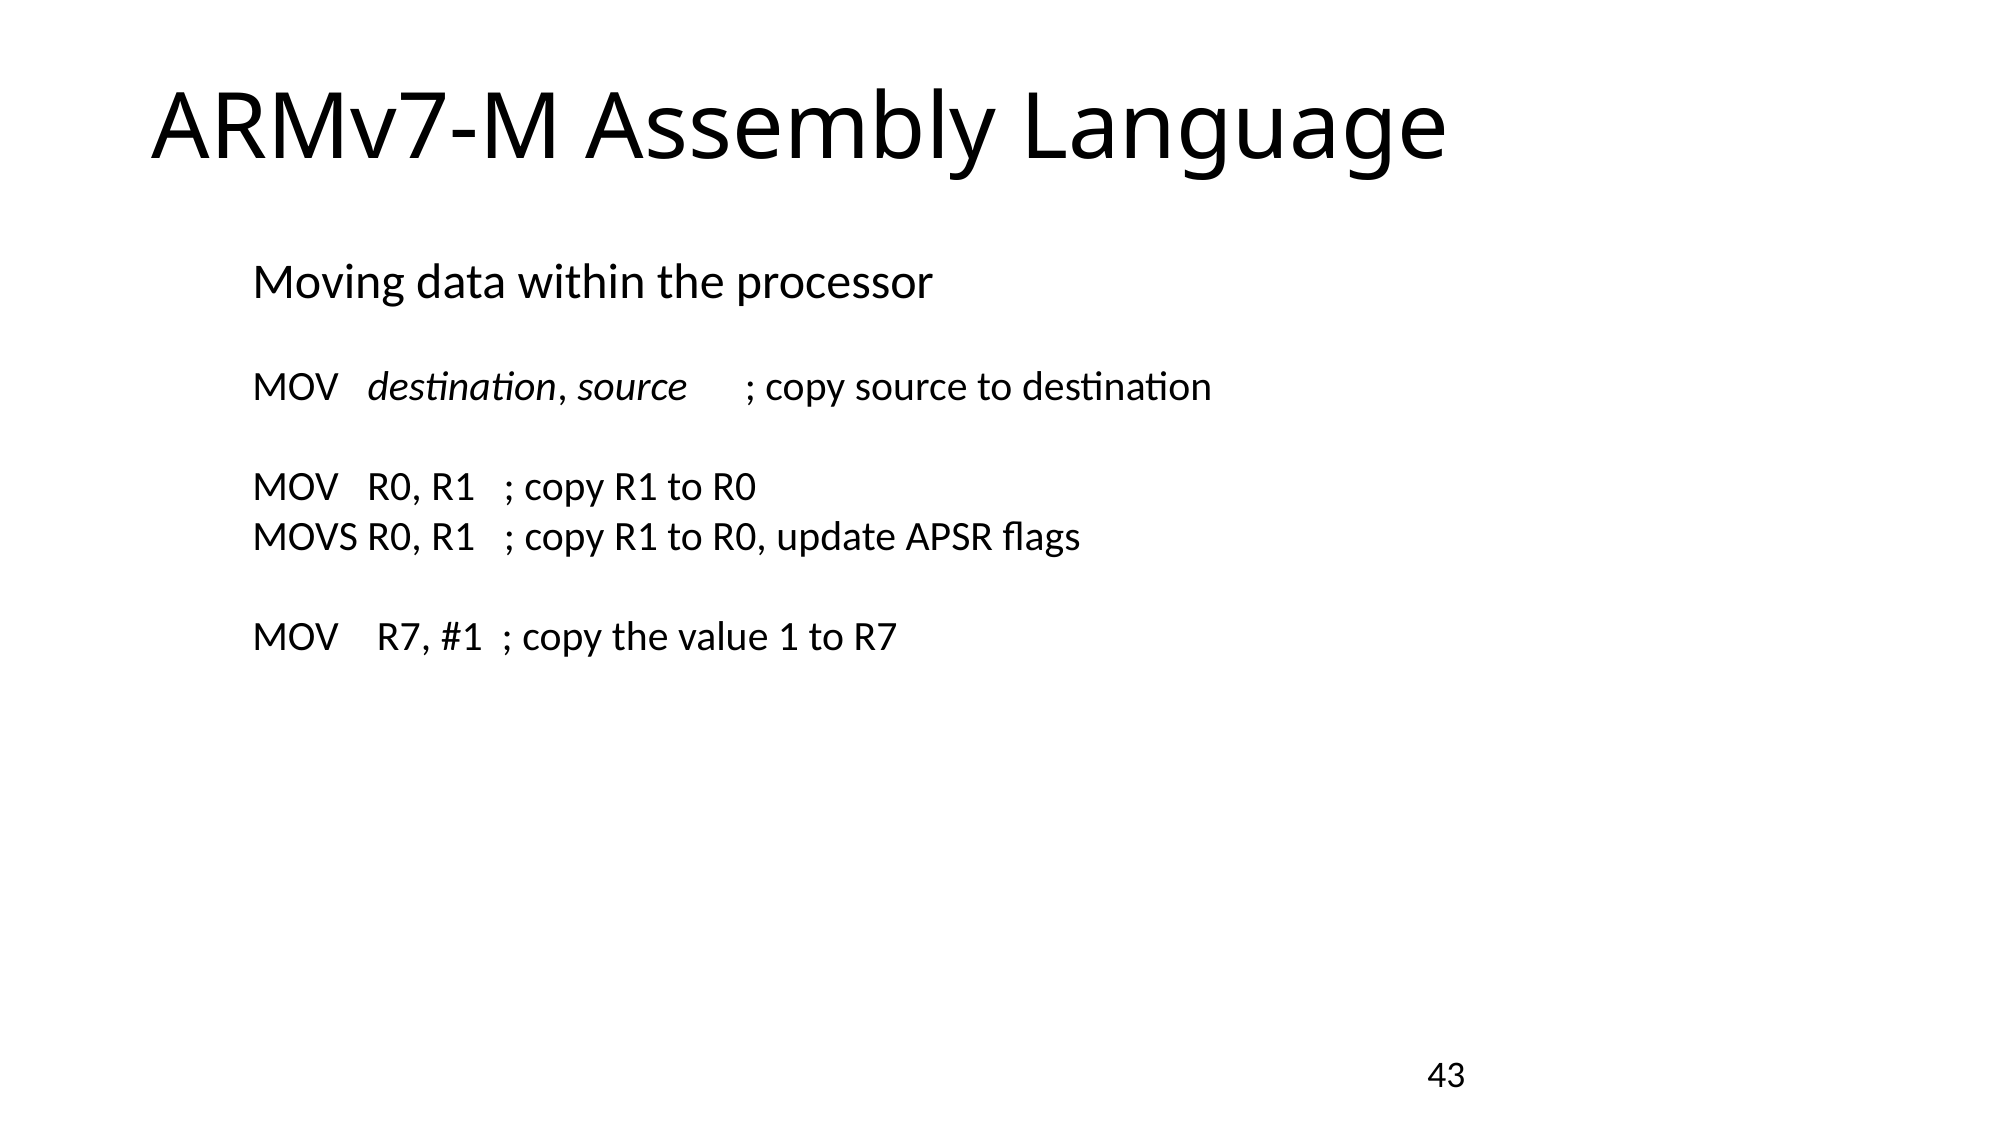

ARMv7-M Assembly Language
Moving data within the processor
MOV destination, source ; copy source to destination
MOV R0, R1 ; copy R1 to R0
MOVS R0, R1 ; copy R1 to R0, update APSR flags
MOV R7, #1 ; copy the value 1 to R7